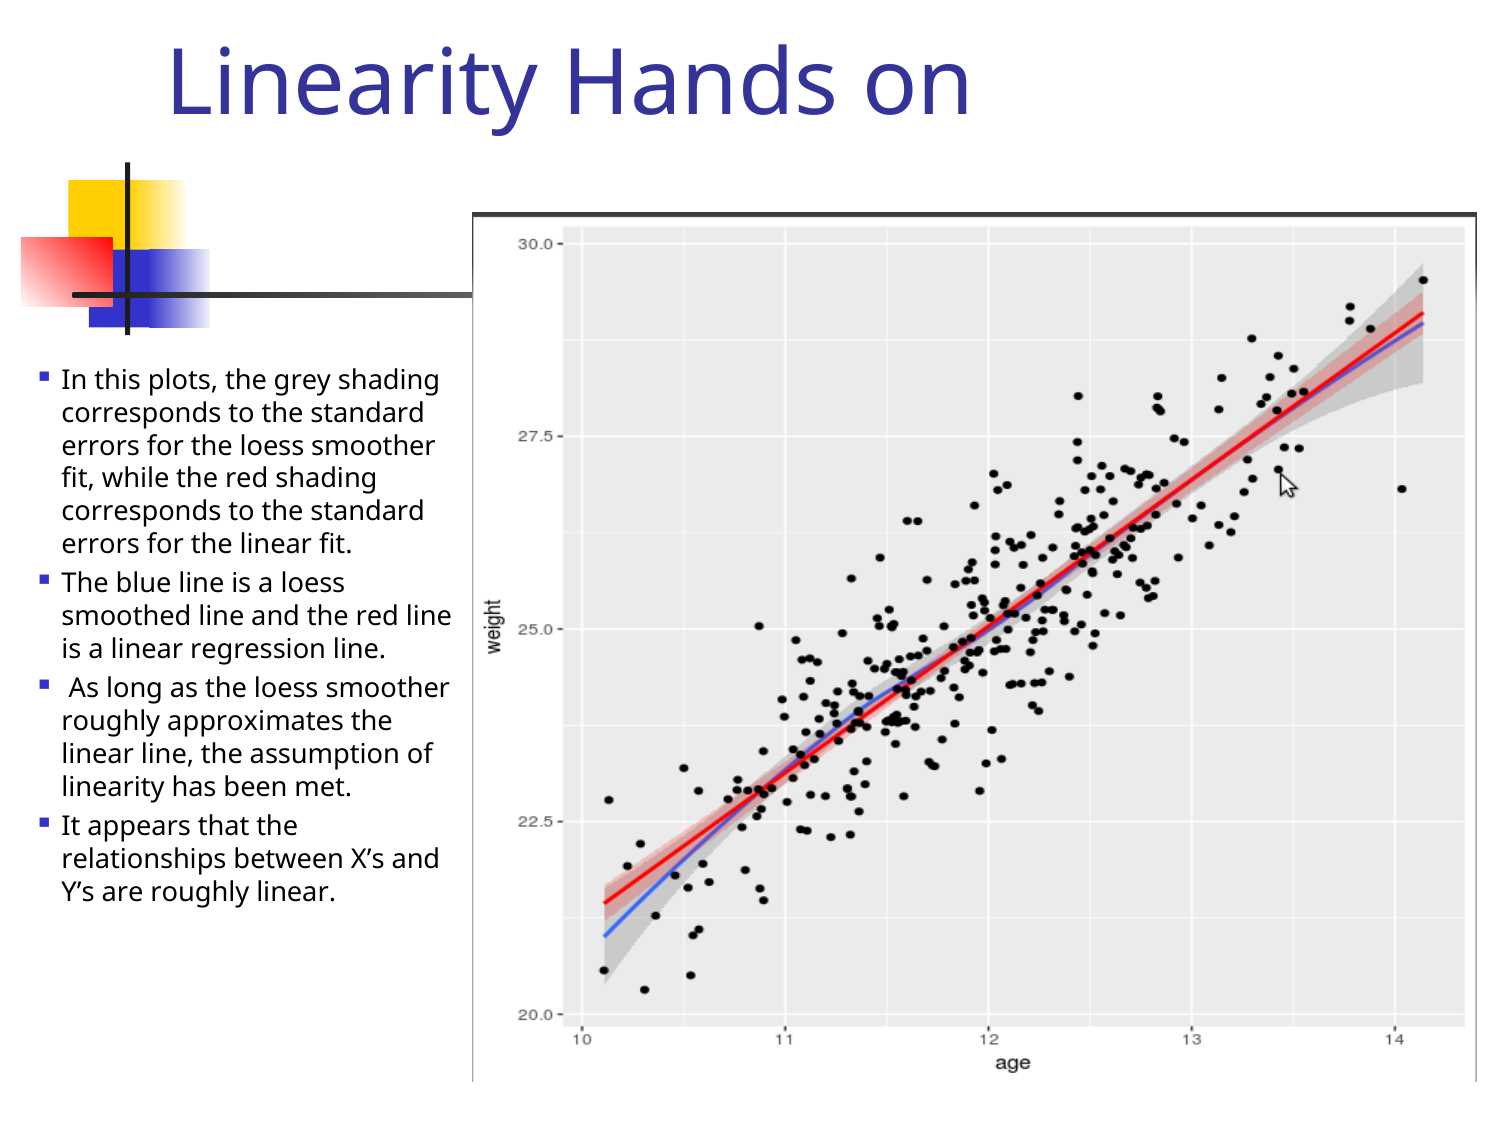

# Linearity Hands on
In this plots, the grey shading corresponds to the standard errors for the loess smoother fit, while the red shading corresponds to the standard errors for the linear fit.
The blue line is a loess smoothed line and the red line is a linear regression line.
 As long as the loess smoother roughly approximates the linear line, the assumption of linearity has been met.
It appears that the relationships between X’s and Y’s are roughly linear.